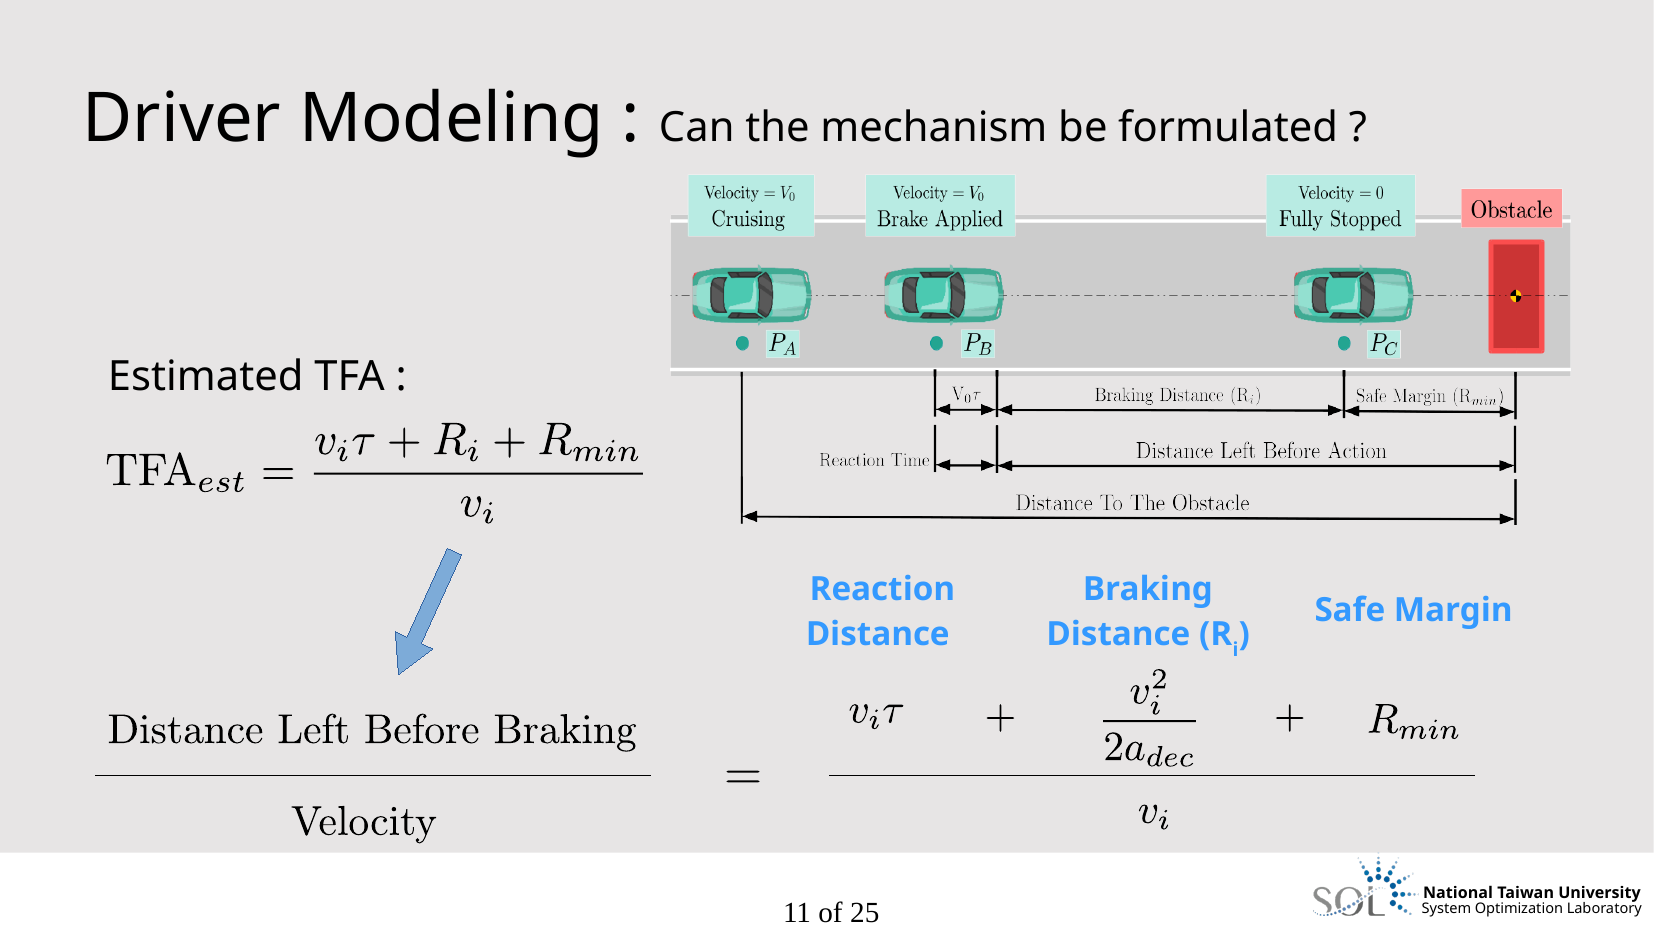

# Driver Modeling : Can the mechanism be formulated ?
Estimated TFA :
Reaction Distance
Braking Distance (Ri)
Safe Margin
11